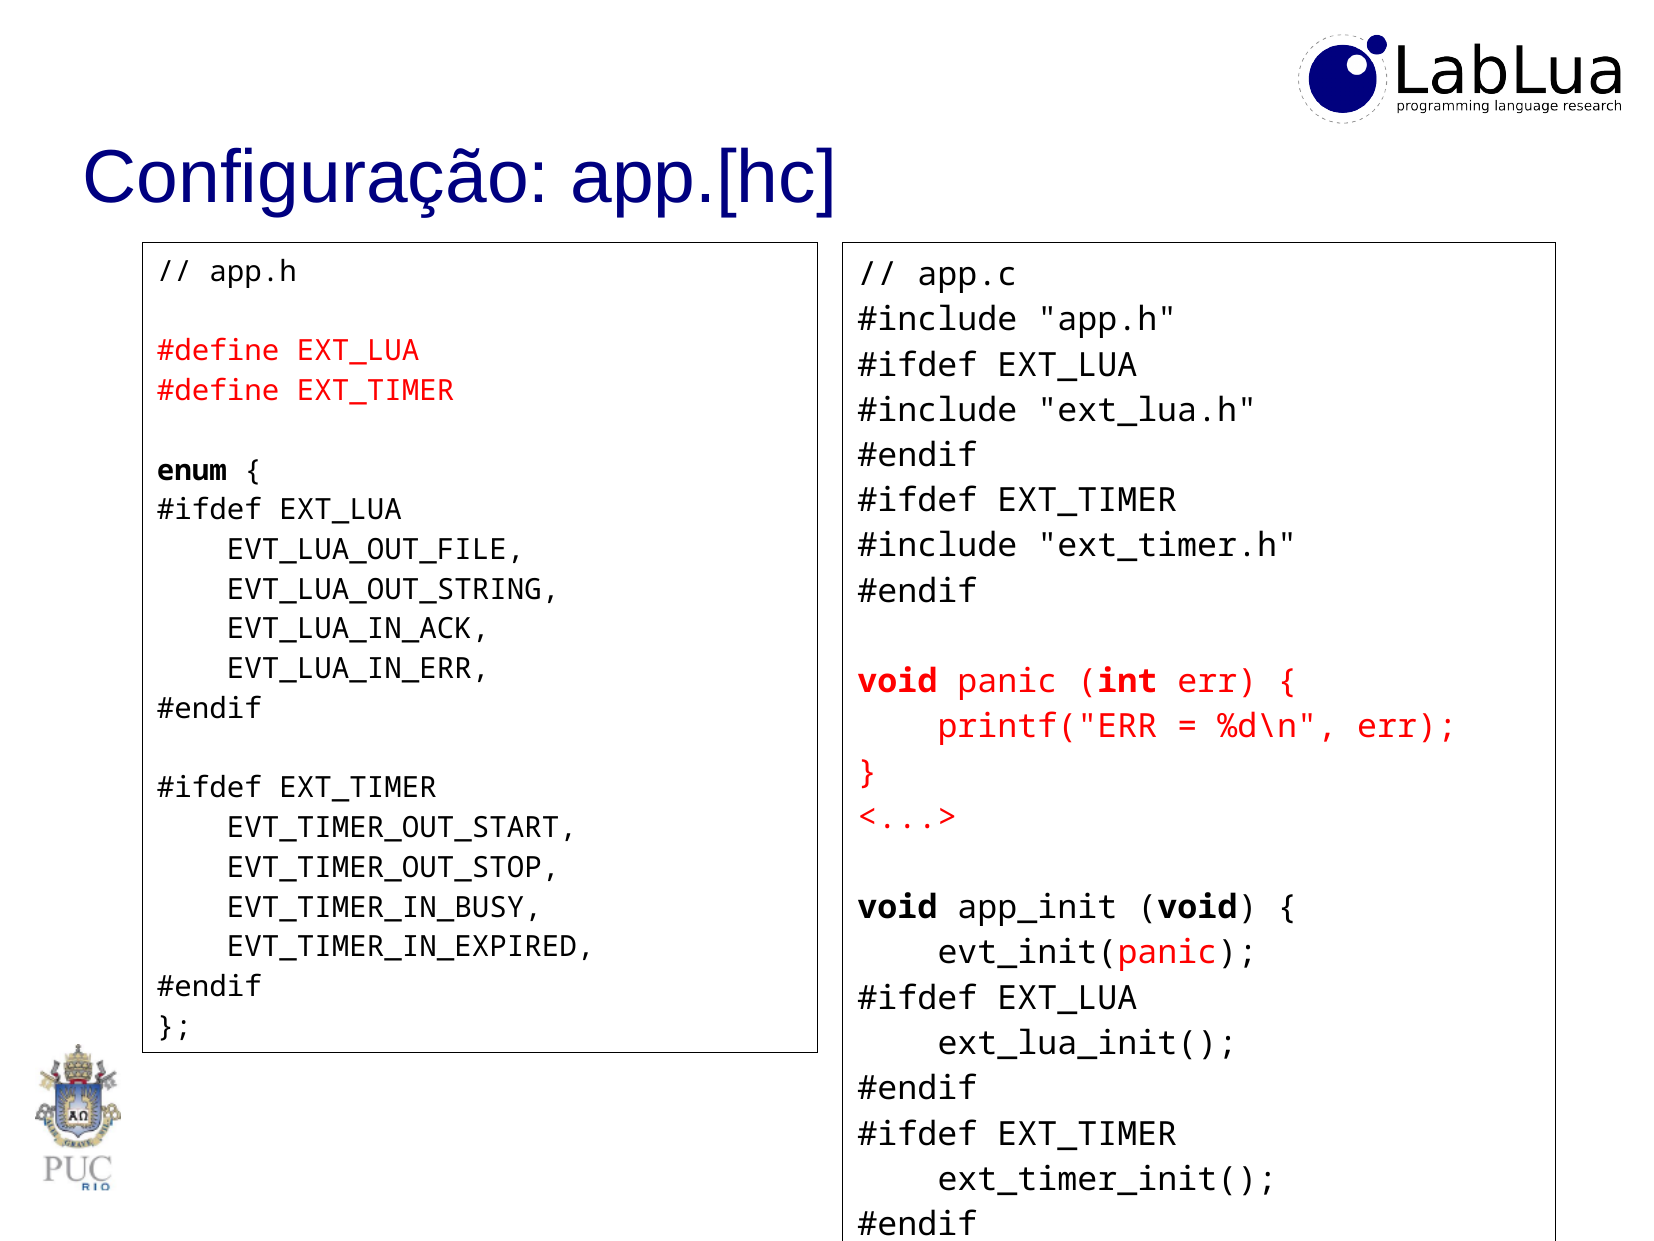

# Configuração: app.[hc]
// app.c
#include "app.h"
#ifdef EXT_LUA
#include "ext_lua.h"
#endif
#ifdef EXT_TIMER
#include "ext_timer.h"
#endif
void panic (int err) {
 printf("ERR = %d\n", err);
}
<...>
void app_init (void) {
 evt_init(panic);
#ifdef EXT_LUA
 ext_lua_init();
#endif
#ifdef EXT_TIMER
 ext_timer_init();
#endif
 <...>
}
// app.h
#define EXT_LUA
#define EXT_TIMER
enum {
#ifdef EXT_LUA
 EVT_LUA_OUT_FILE,
 EVT_LUA_OUT_STRING,
 EVT_LUA_IN_ACK,
 EVT_LUA_IN_ERR,
#endif
#ifdef EXT_TIMER
 EVT_TIMER_OUT_START,
 EVT_TIMER_OUT_STOP,
 EVT_TIMER_IN_BUSY,
 EVT_TIMER_IN_EXPIRED,
#endif
};